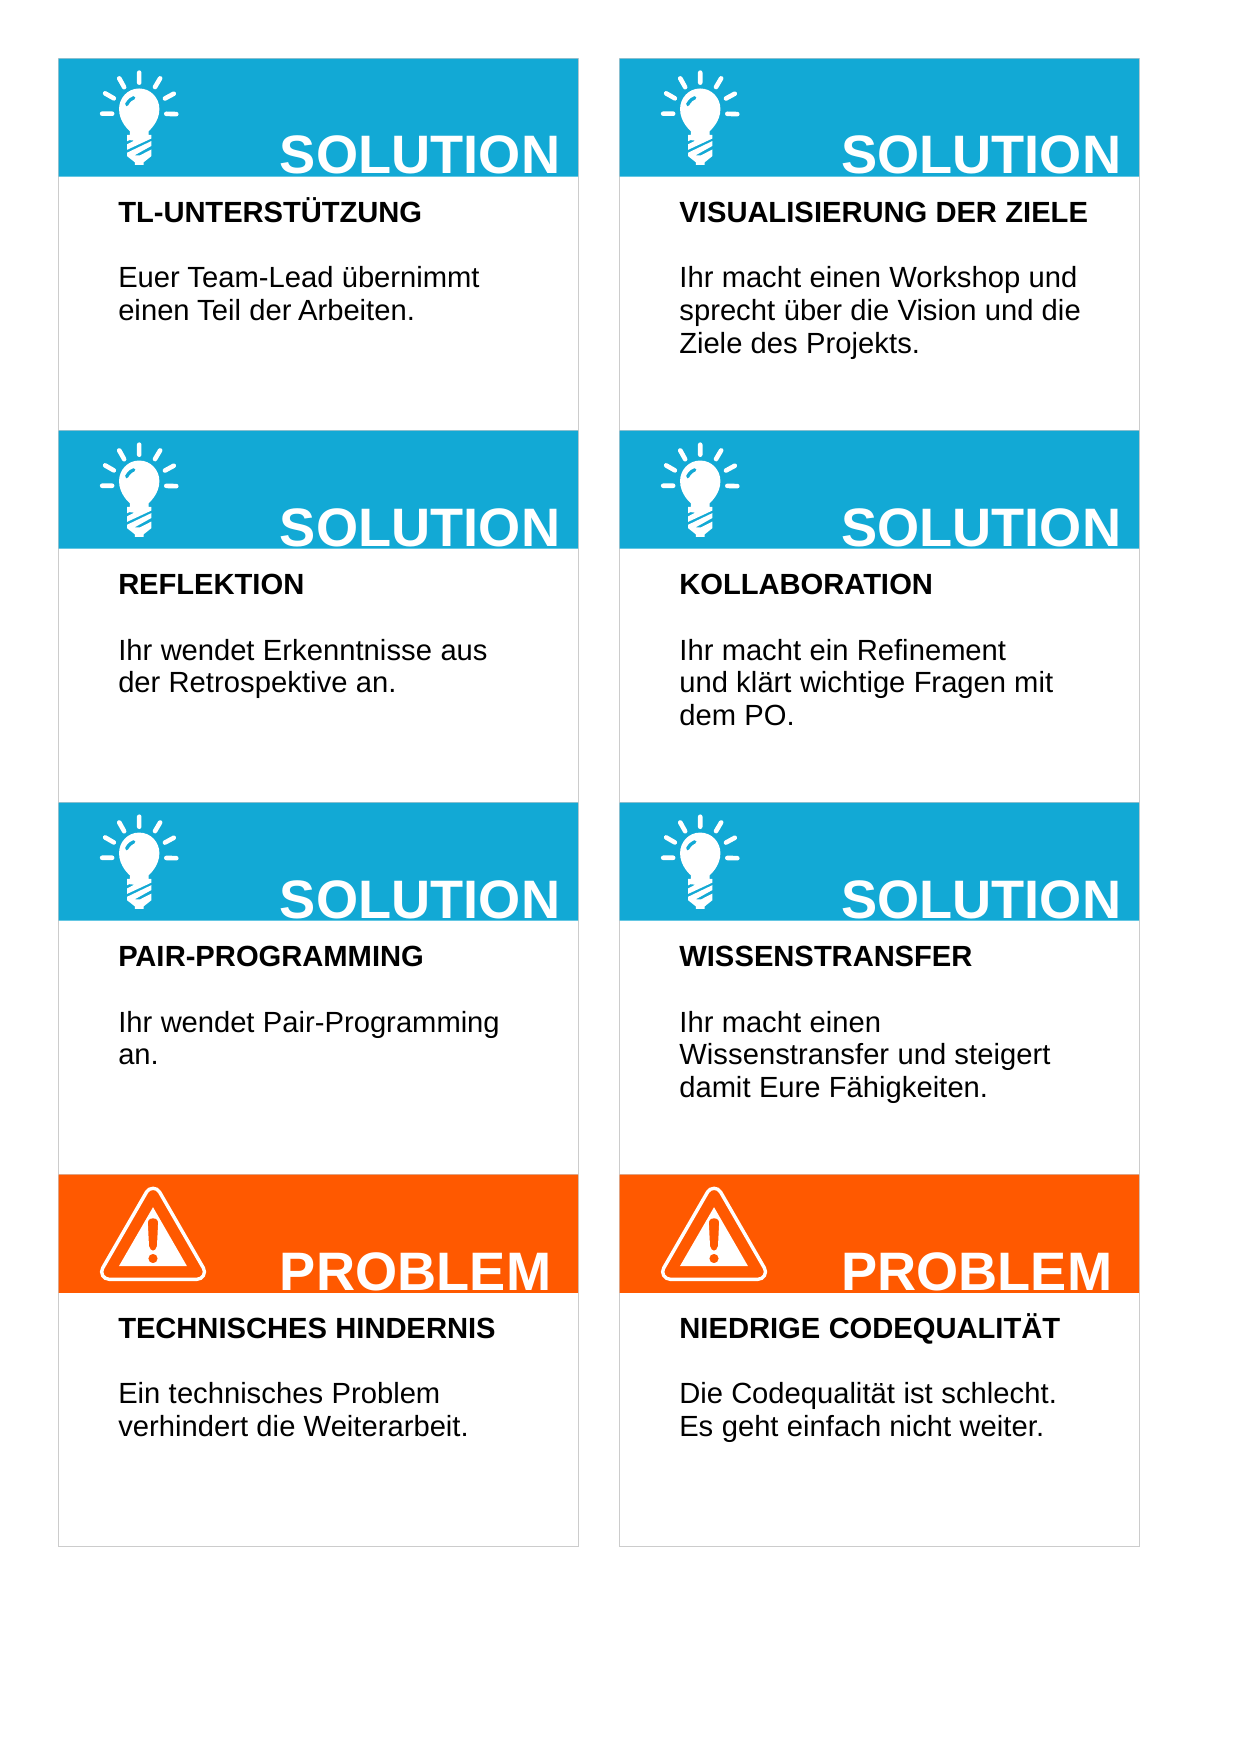

SOLUTION
SOLUTION
TL-UNTERSTÜTZUNG
Euer Team-Lead übernimmt einen Teil der Arbeiten.
VISUALISIERUNG DER ZIELE
Ihr macht einen Workshop und sprecht über die Vision und die Ziele des Projekts.
SOLUTION
SOLUTION
REFLEKTION
Ihr wendet Erkenntnisse aus der Retrospektive an.
KOLLABORATION
Ihr macht ein Refinement und klärt wichtige Fragen mit dem PO.
SOLUTION
SOLUTION
PAIR-PROGRAMMING
Ihr wendet Pair-Programming an.
WISSENSTRANSFER
Ihr macht einen Wissenstransfer und steigert damit Eure Fähigkeiten.
PROBLEM
PROBLEM
TECHNISCHES HINDERNIS
Ein technisches Problem verhindert die Weiterarbeit.
NIEDRIGE CODEQUALITÄT
Die Codequalität ist schlecht. Es geht einfach nicht weiter.